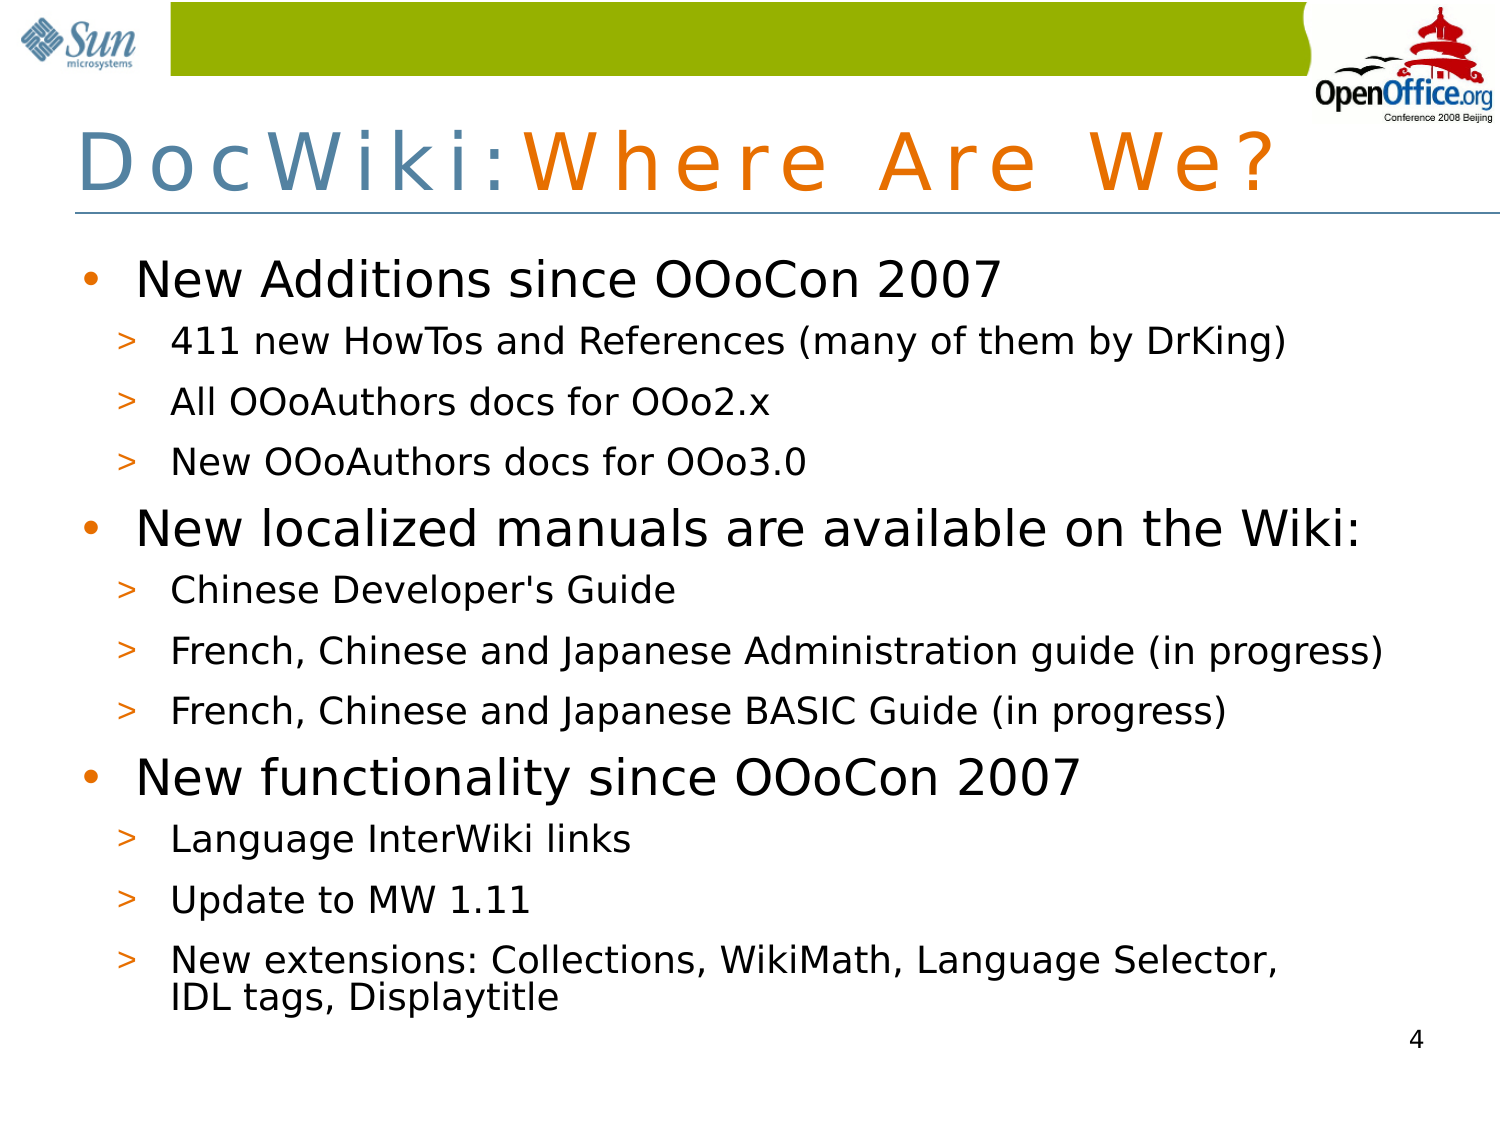

# DocWiki:Where Are We?
New Additions since OOoCon 2007
411 new HowTos and References (many of them by DrKing)
All OOoAuthors docs for OOo2.x
New OOoAuthors docs for OOo3.0
New localized manuals are available on the Wiki:
Chinese Developer's Guide
French, Chinese and Japanese Administration guide (in progress)
French, Chinese and Japanese BASIC Guide (in progress)
New functionality since OOoCon 2007
Language InterWiki links
Update to MW 1.11
New extensions: Collections, WikiMath, Language Selector,
IDL tags, Displaytitle
4